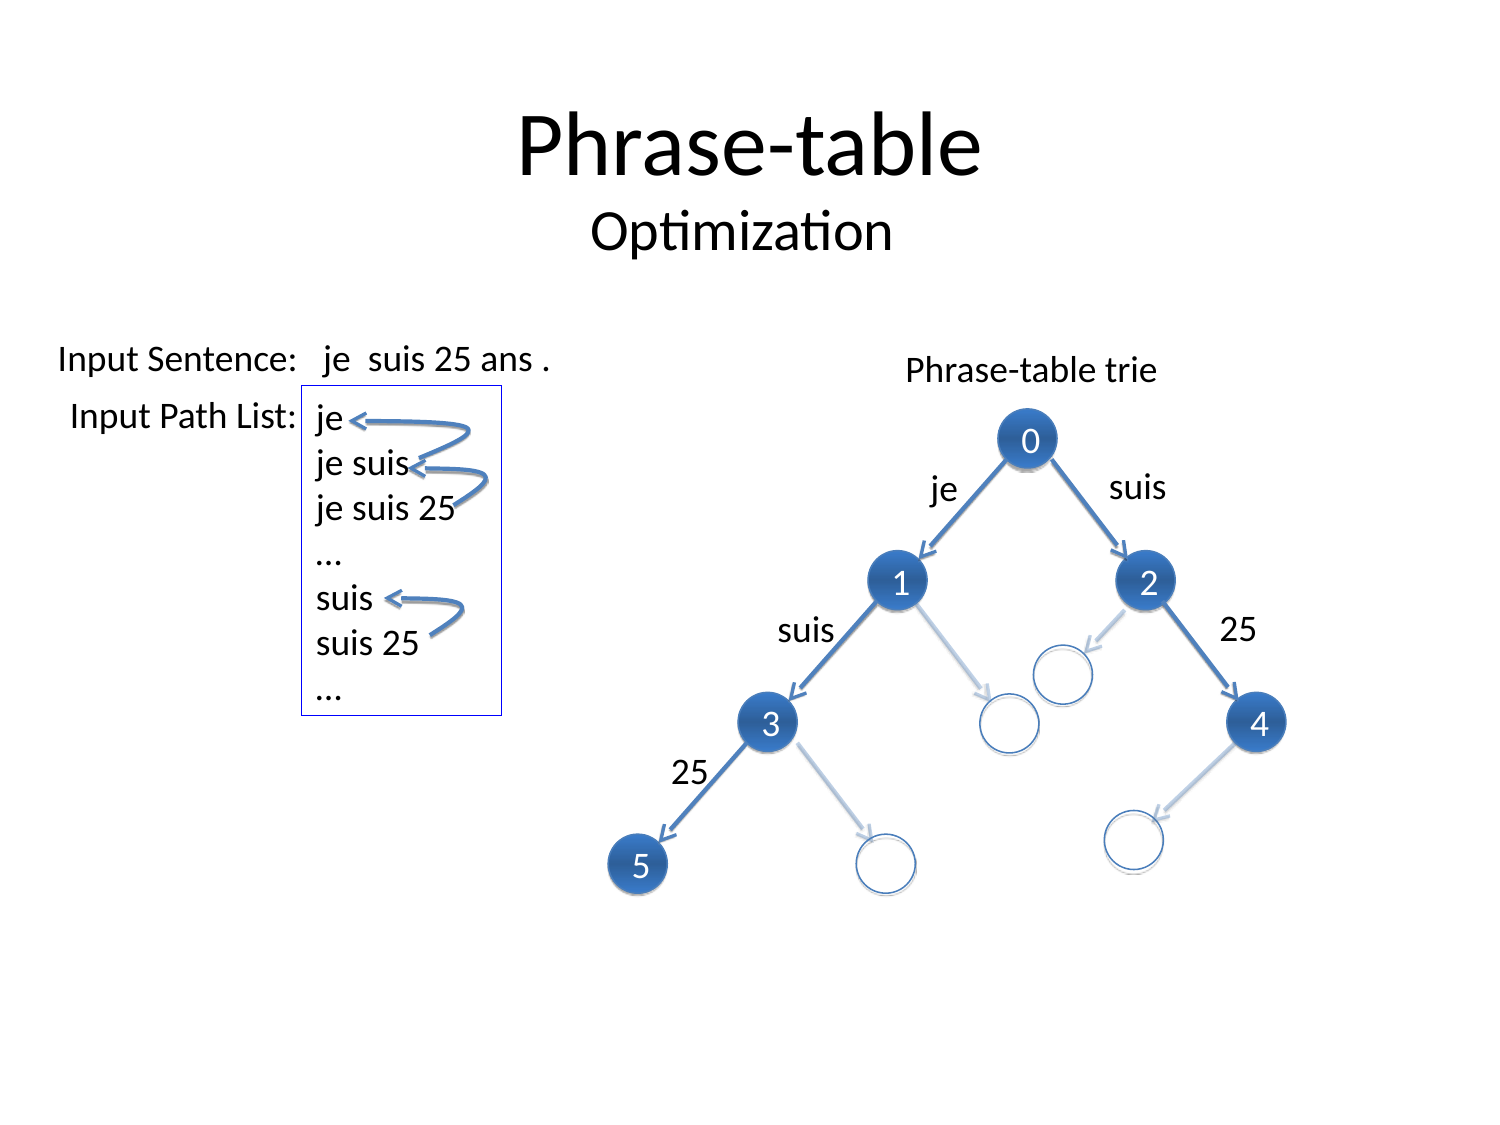

# Phrase-table
Optimization
Input Sentence:
je suis 25 ans .
Phrase-table trie
Input Path List:
je
je suis
je suis 25
…
suis
suis 25
…
0
suis
je
1
2
25
suis
3
4
25
5